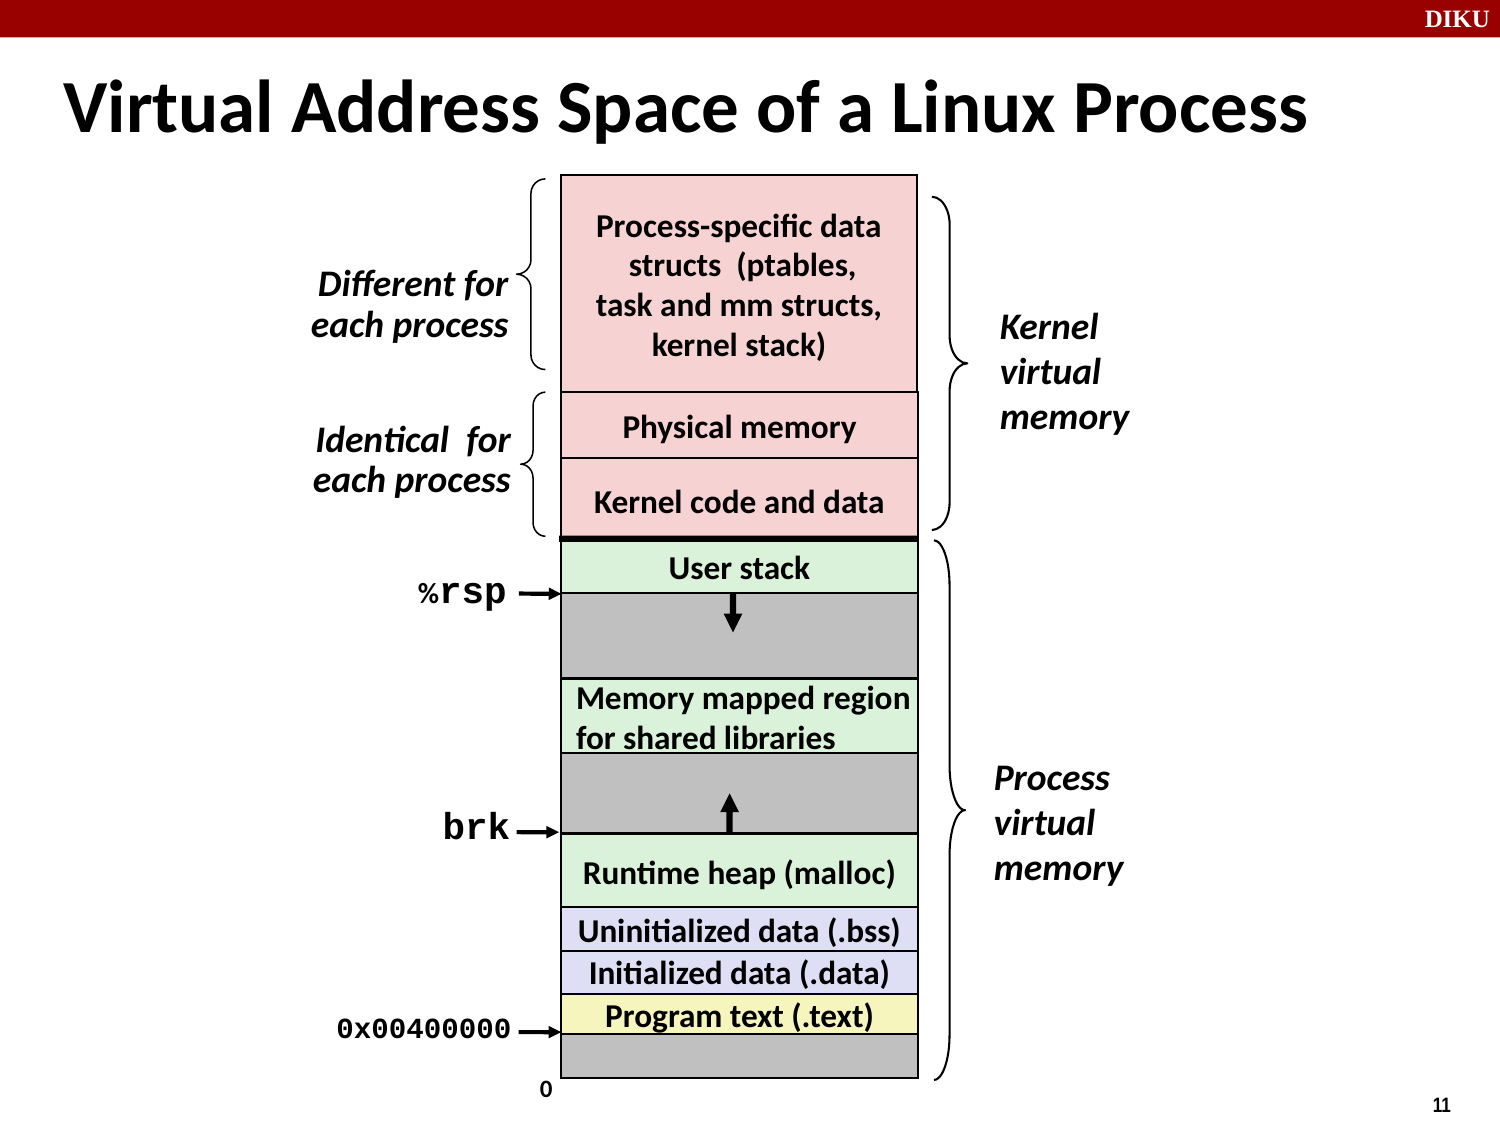

Virtual Address Space of a Linux Process
Process-specific data
 structs (ptables,
task and mm structs, kernel stack)
Different for each process
Kernel
virtual
memory
Physical memory
Identical for each process
Kernel code and data
User stack
%rsp
Memory mapped region
for shared libraries
Process
virtual
memory
brk
Runtime heap (malloc)
Uninitialized data (.bss)
Initialized data (.data)
Program text (.text)
0x00400000
0